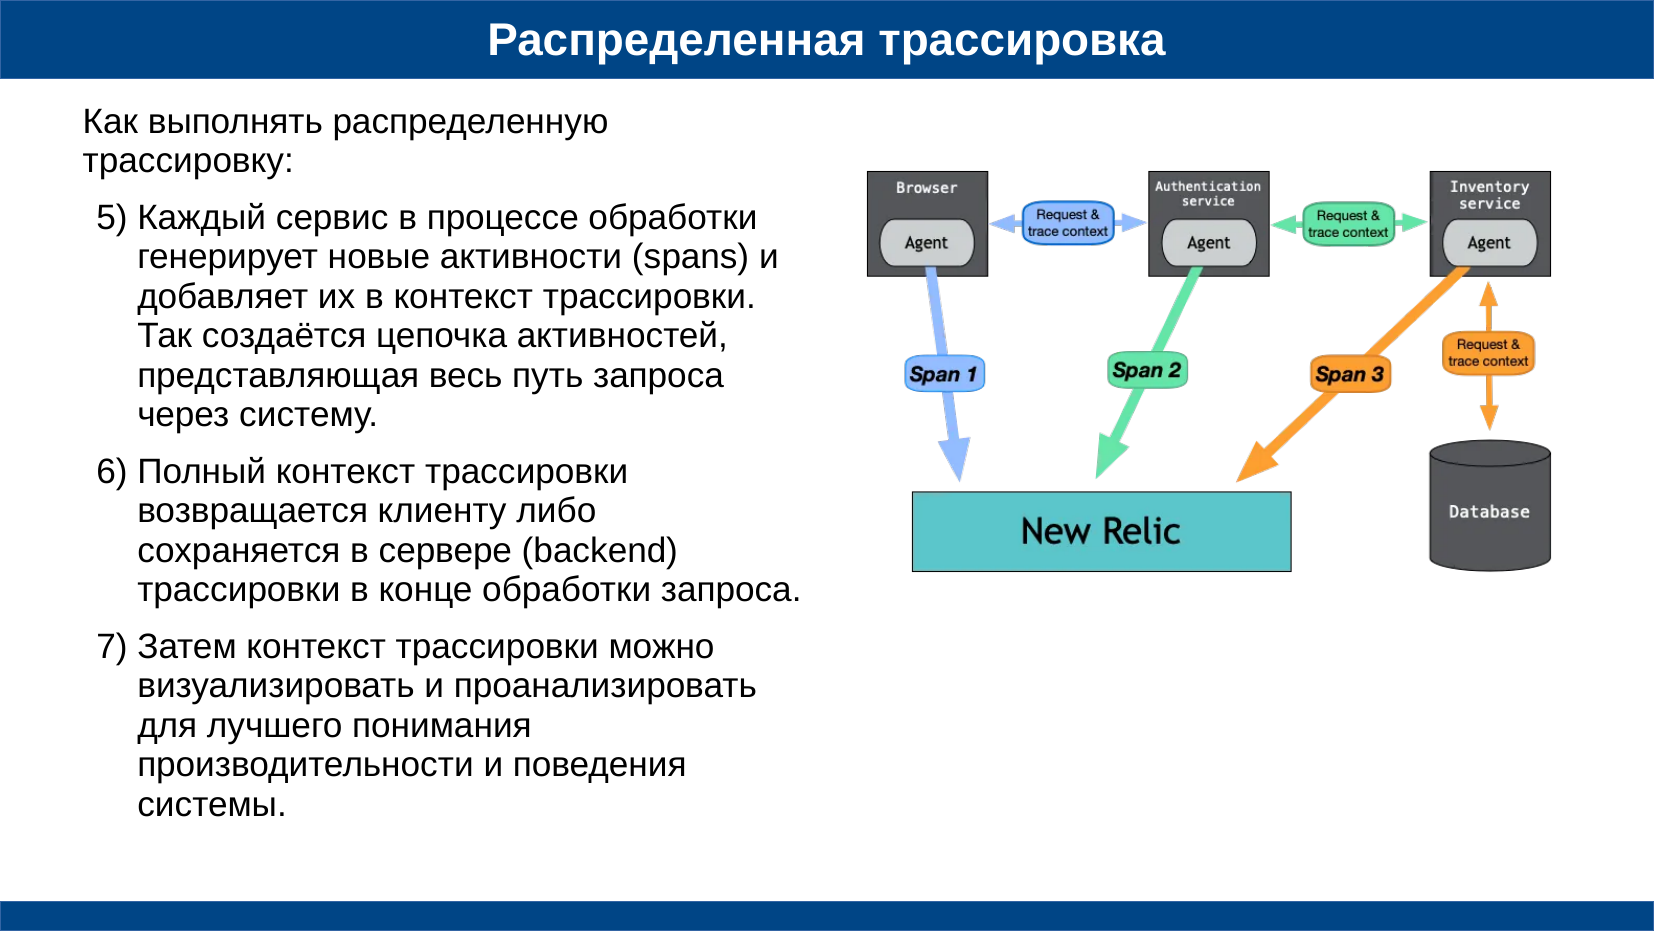

# Распределенная трассировка
Как выполнять распределенную трассировку:
Каждый сервис в процессе обработки генерирует новые активности (spans) и добавляет их в контекст трассировки. Так создаётся цепочка активностей, представляющая весь путь запроса через систему.
Полный контекст трассировки возвращается клиенту либо сохраняется в сервере (backend) трассировки в конце обработки запроса.
Затем контекст трассировки можно визуализировать и проанализировать для лучшего понимания производительности и поведения системы.